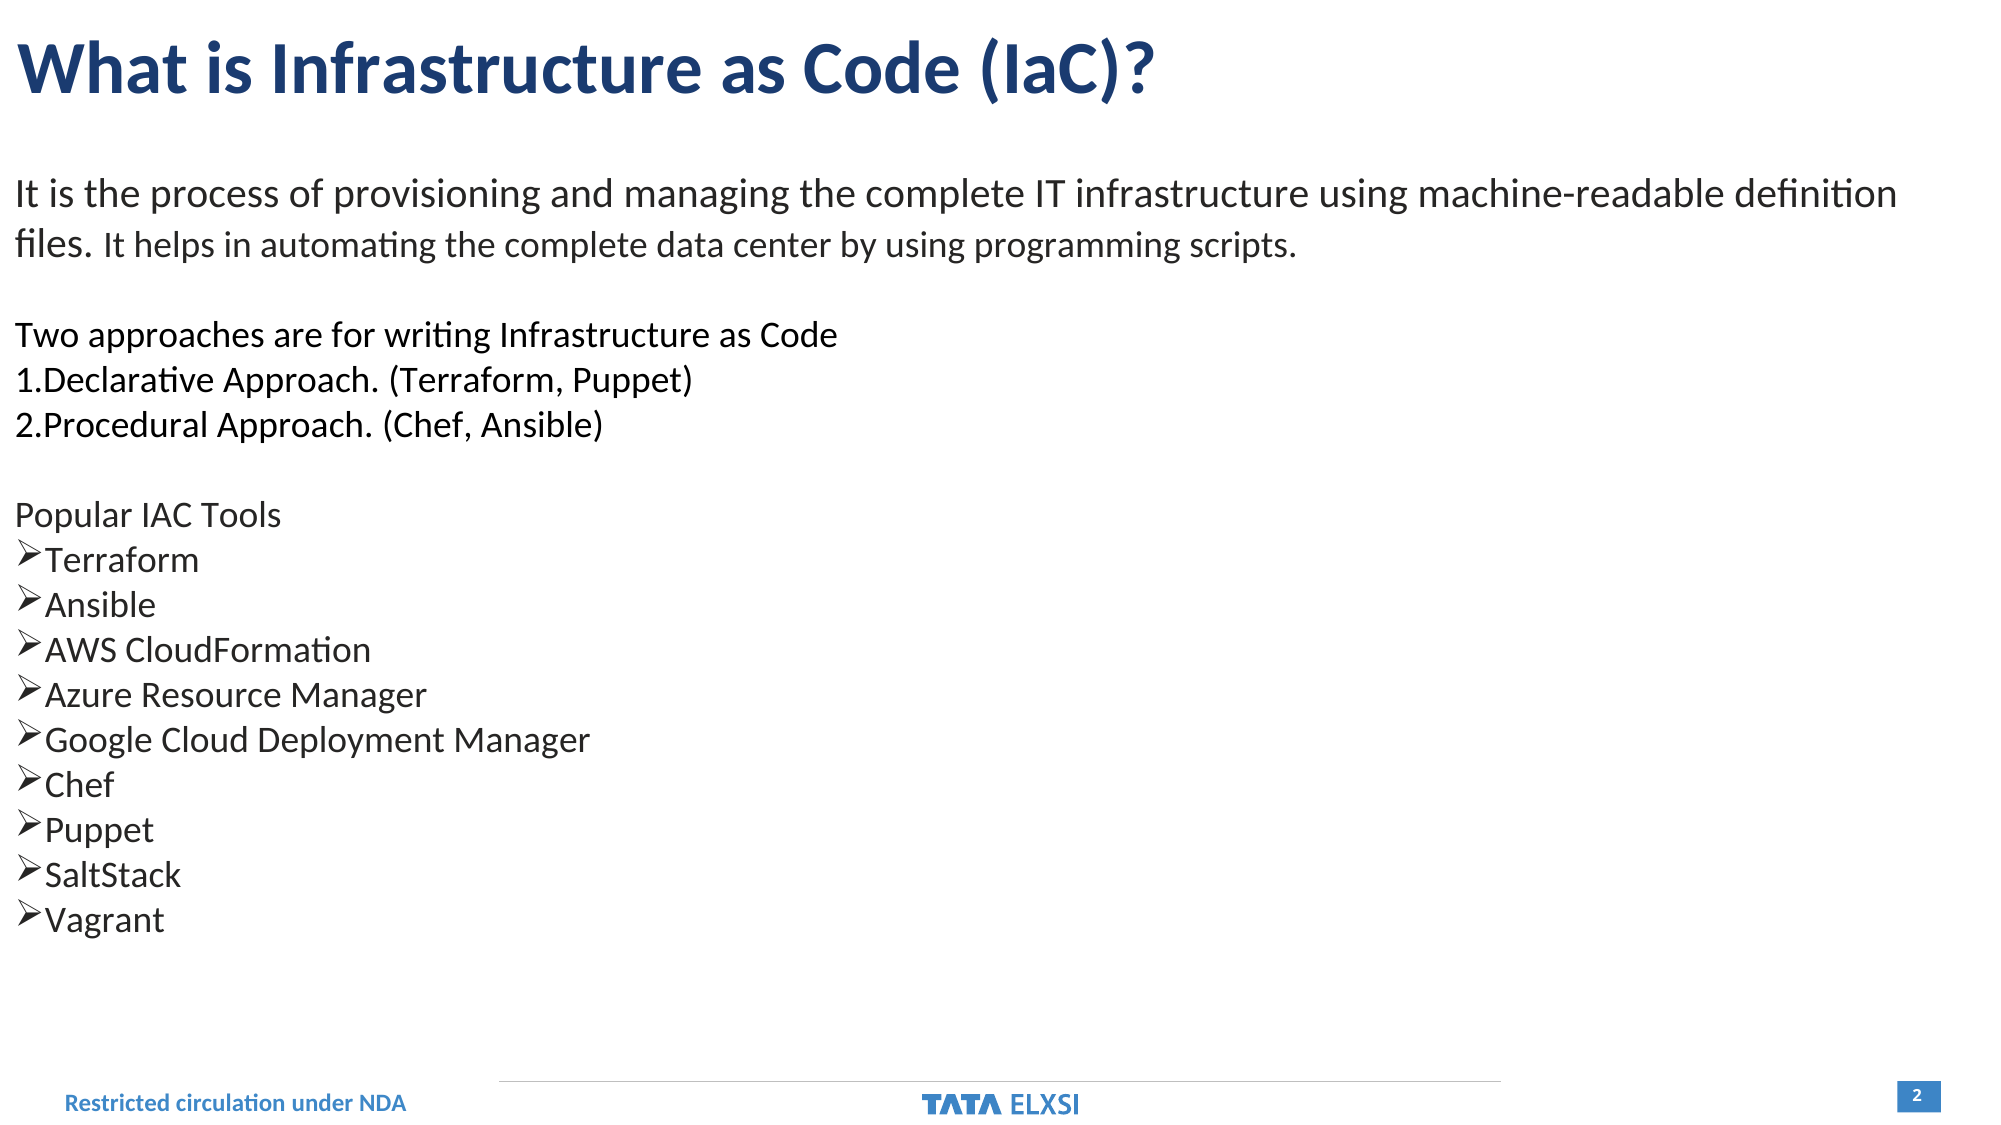

# What is Infrastructure as Code (IaC)?
It is the process of provisioning and managing the complete IT infrastructure using machine-readable definition files. It helps in automating the complete data center by using programming scripts.
Two approaches are for writing Infrastructure as Code
Declarative Approach. (Terraform, Puppet)
Procedural Approach. (Chef, Ansible)
Popular IAC Tools
Terraform
Ansible
AWS CloudFormation
Azure Resource Manager
Google Cloud Deployment Manager
Chef
Puppet
SaltStack
Vagrant